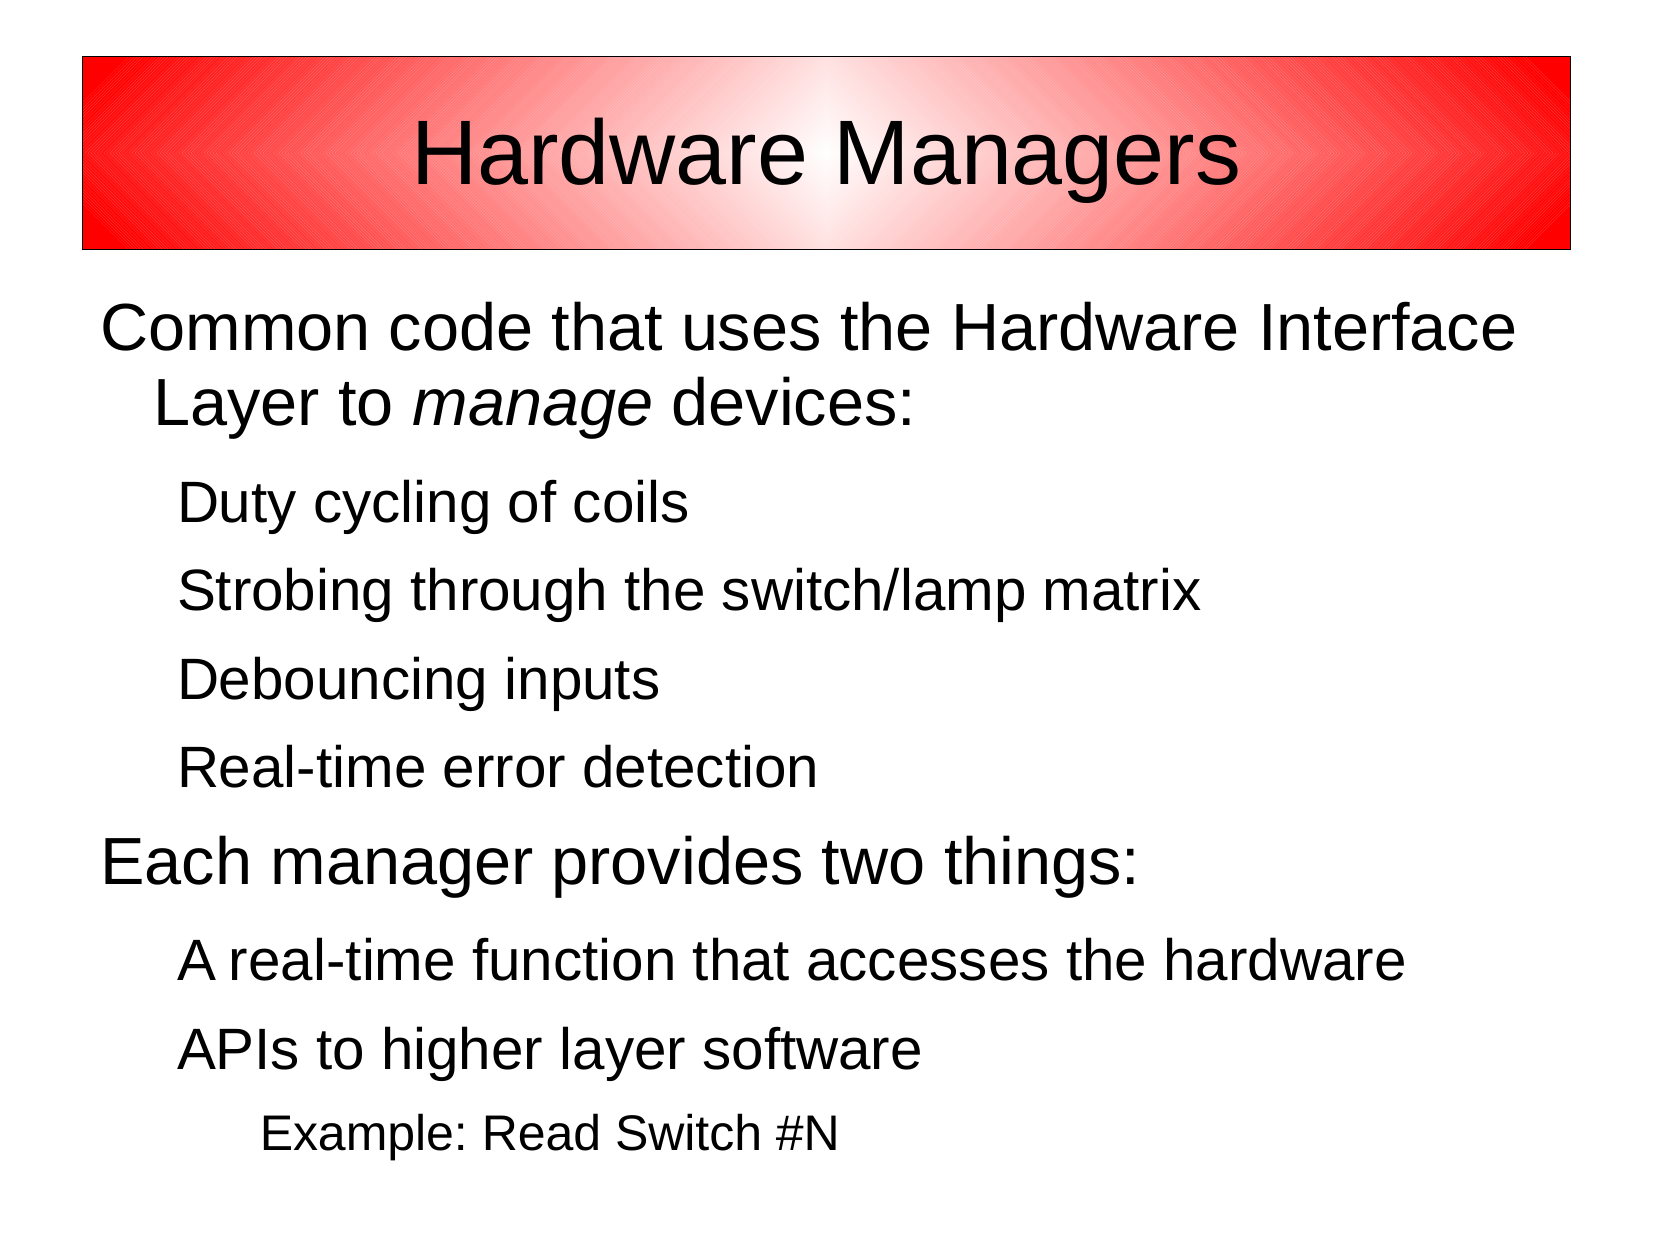

# Hardware Managers
Common code that uses the Hardware Interface Layer to manage devices:
Duty cycling of coils
Strobing through the switch/lamp matrix
Debouncing inputs
Real-time error detection
Each manager provides two things:
A real-time function that accesses the hardware
APIs to higher layer software
Example: Read Switch #N